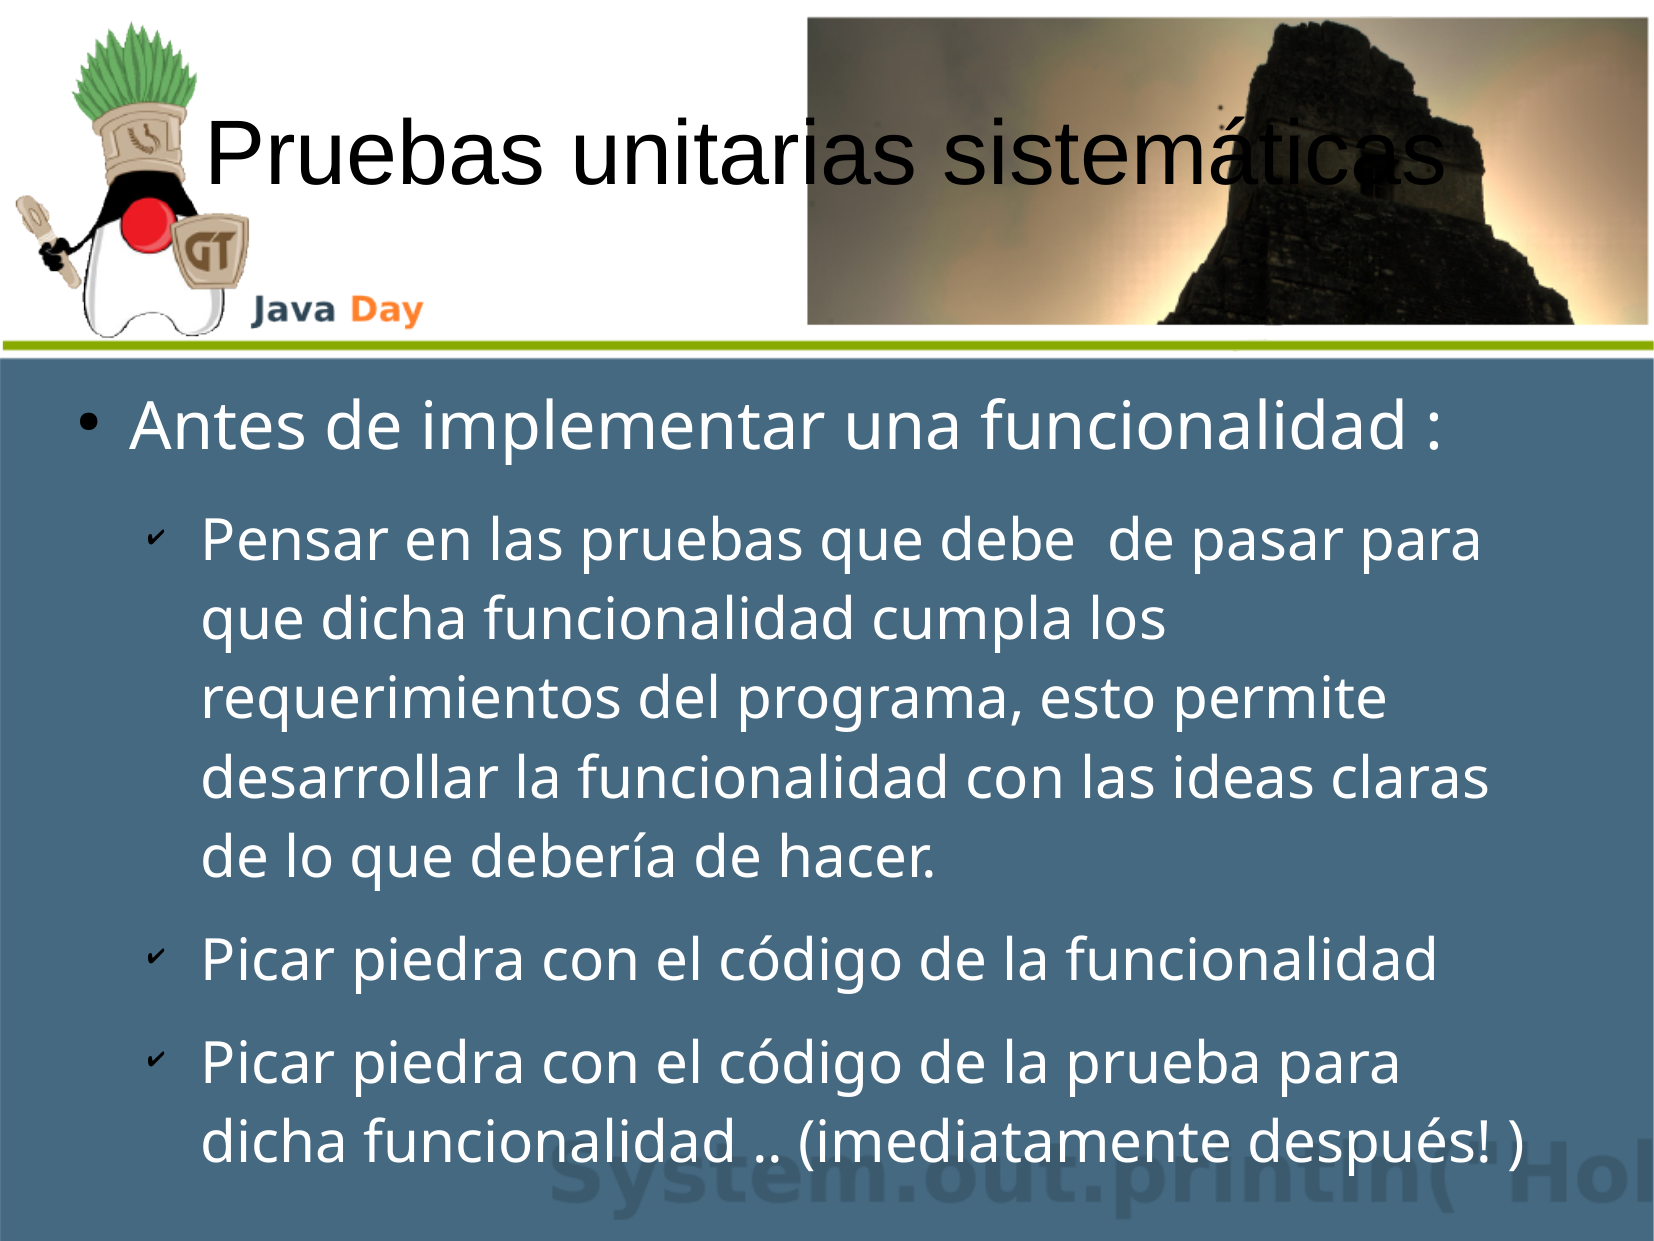

# Pruebas unitarias sistemáticas
Antes de implementar una funcionalidad :
Pensar en las pruebas que debe de pasar para que dicha funcionalidad cumpla los requerimientos del programa, esto permite desarrollar la funcionalidad con las ideas claras de lo que debería de hacer.
Picar piedra con el código de la funcionalidad
Picar piedra con el código de la prueba para dicha funcionalidad .. (imediatamente después! )